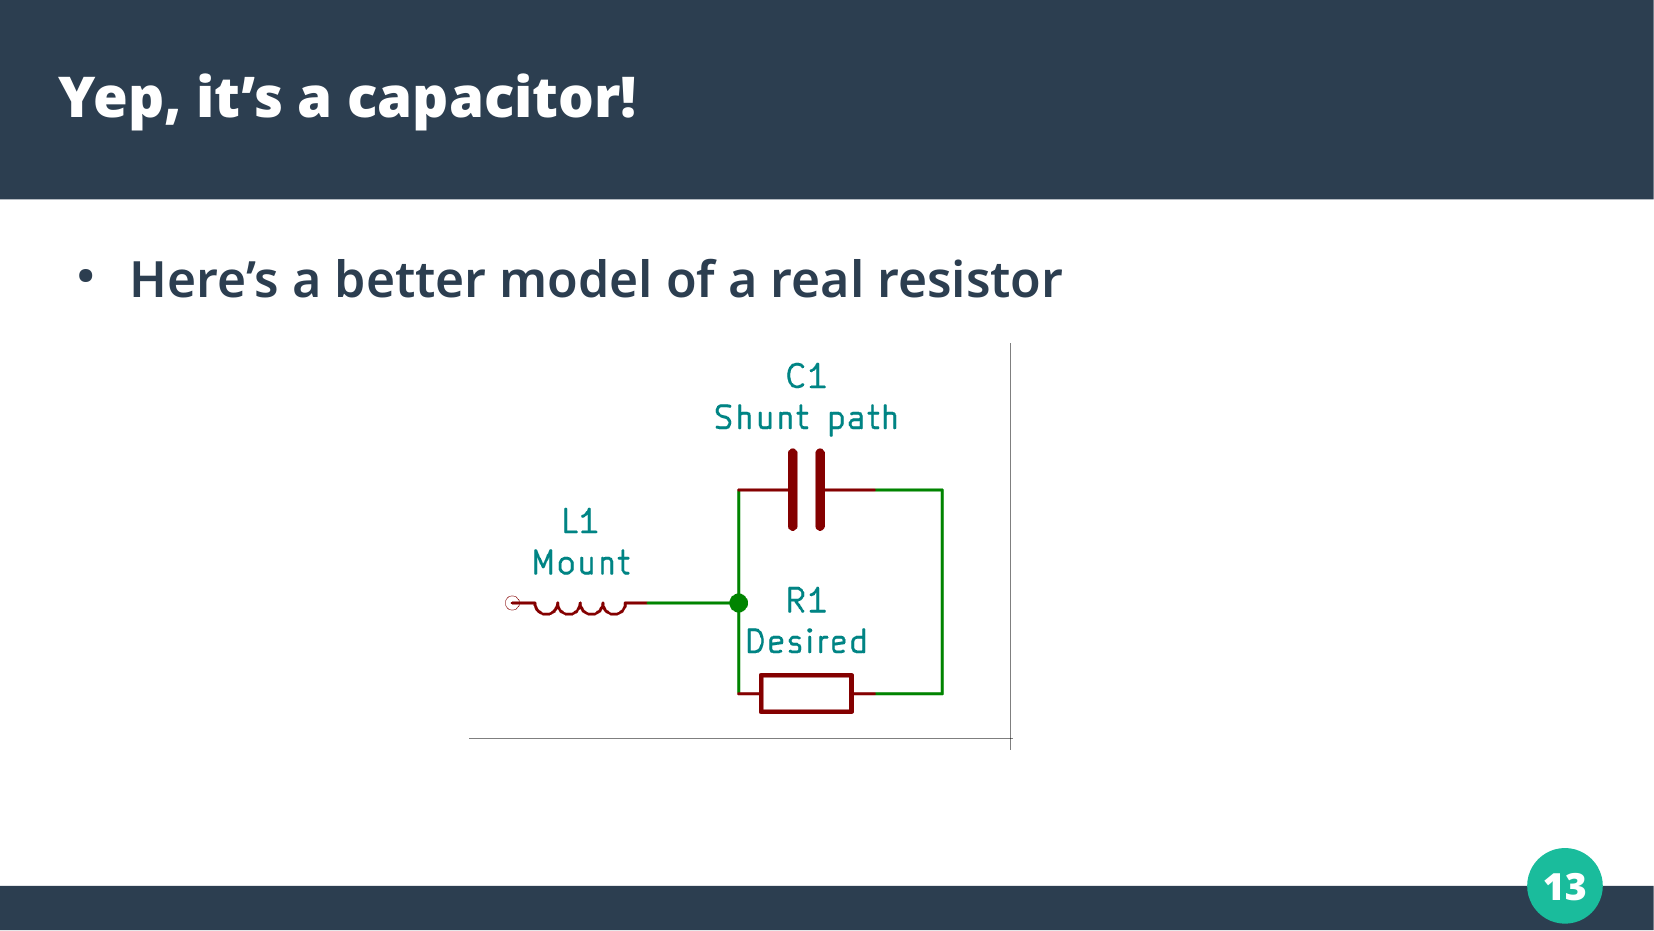

# Yep, it’s a capacitor!
Here’s a better model of a real resistor